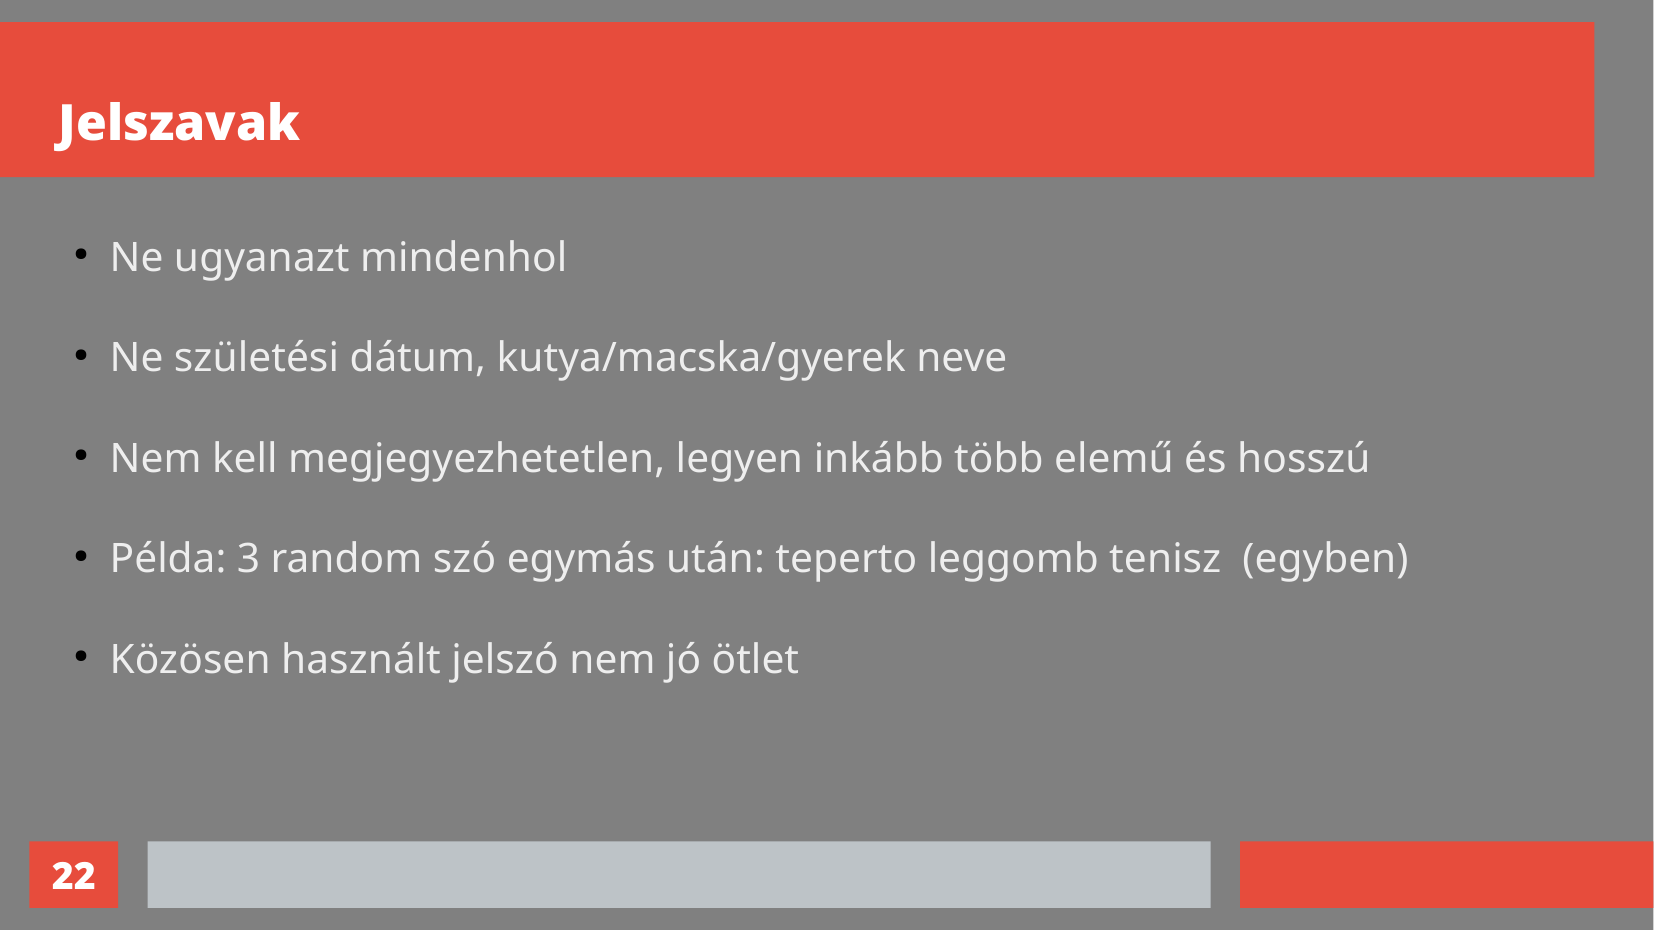

# Jelszavak
Ne ugyanazt mindenhol
Ne születési dátum, kutya/macska/gyerek neve
Nem kell megjegyezhetetlen, legyen inkább több elemű és hosszú
Példa: 3 random szó egymás után: teperto leggomb tenisz (egyben)
Közösen használt jelszó nem jó ötlet
22